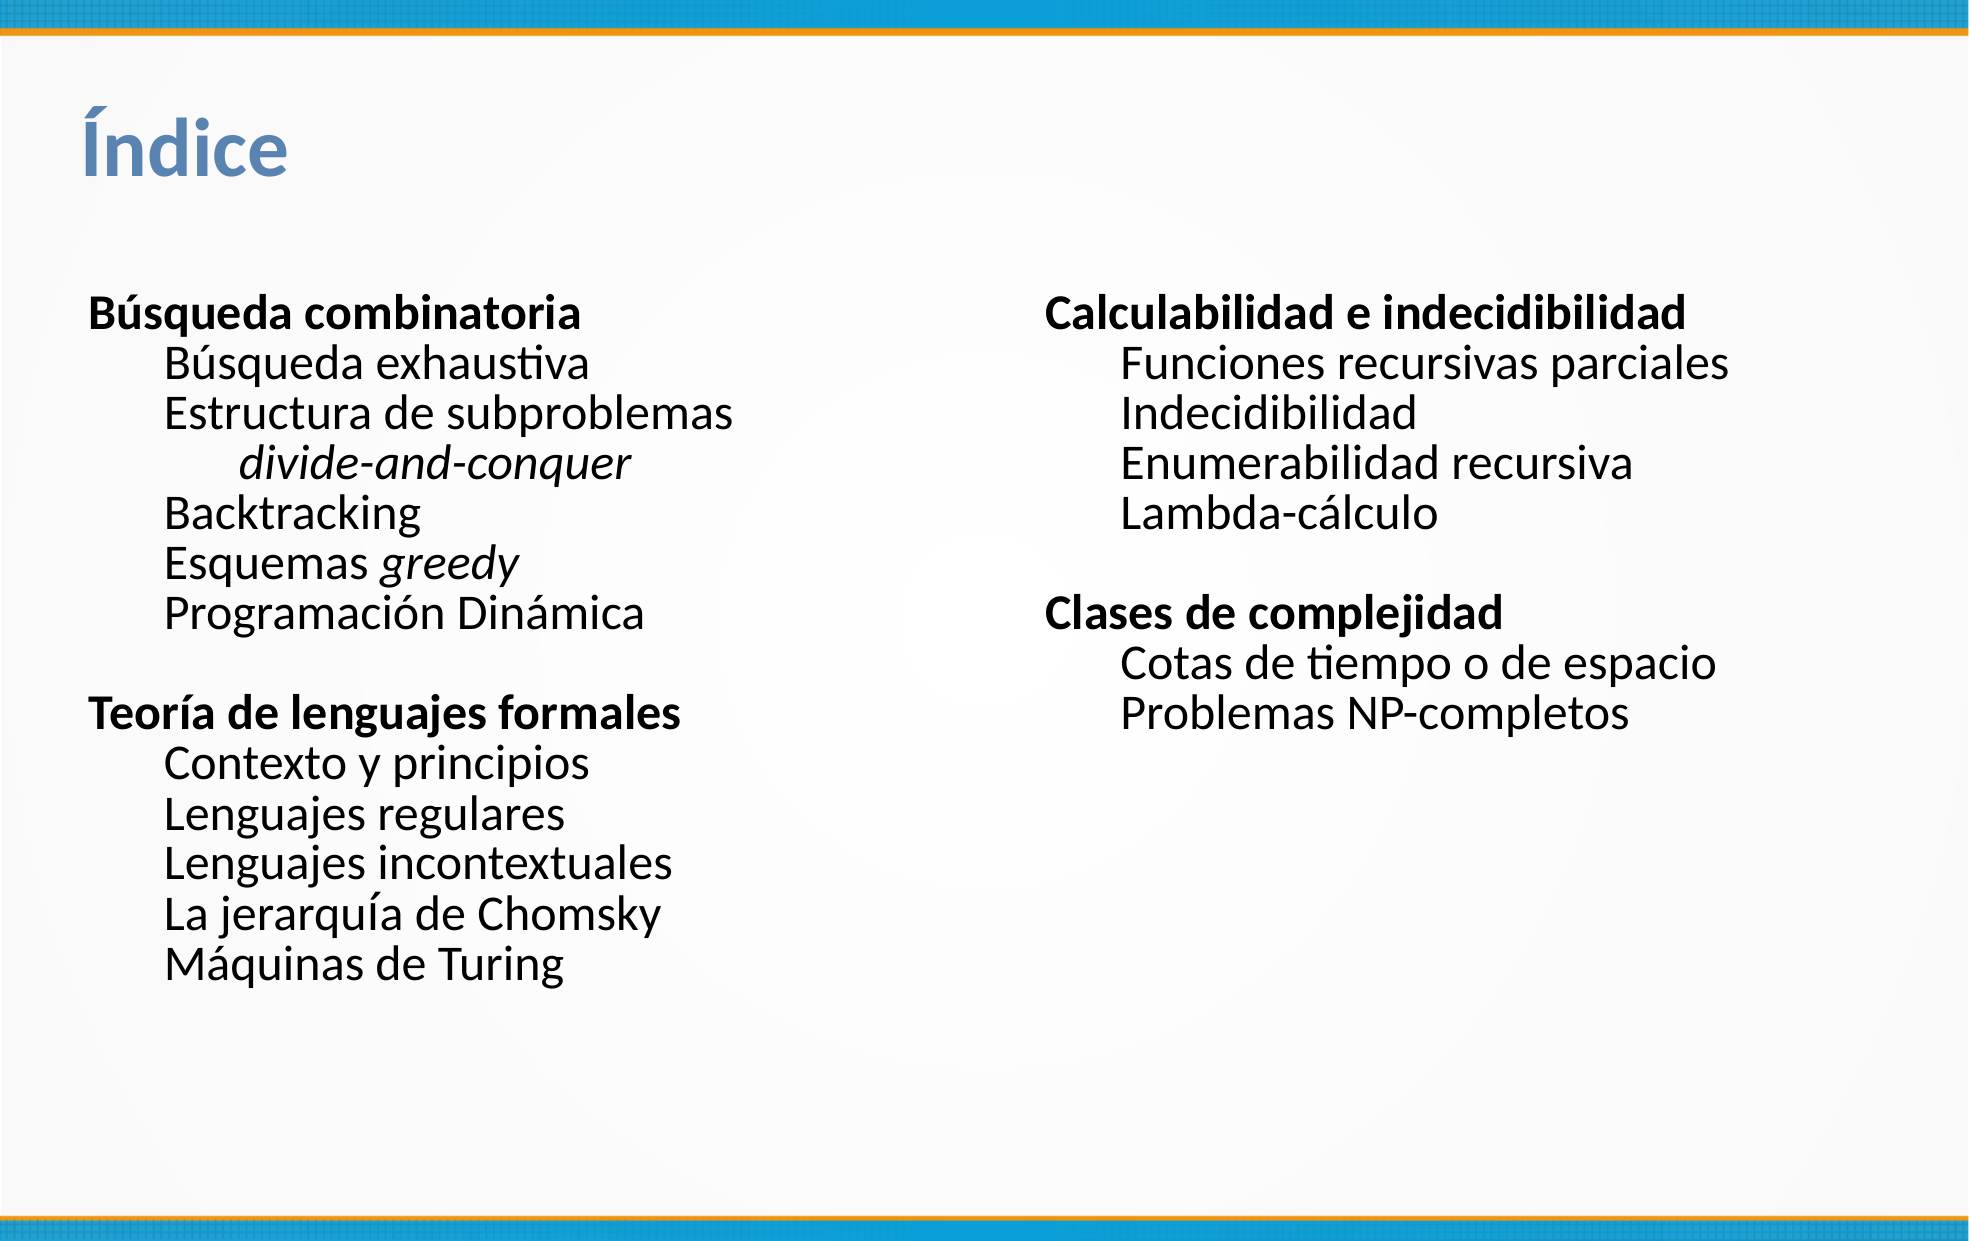

Índice
Búsqueda combinatoria
	Búsqueda exhaustiva
	Estructura de subproblemas
		divide-and-conquer
	Backtracking
	Esquemas greedy
	Programación Dinámica
Teoría de lenguajes formales
	Contexto y principios
	Lenguajes regulares
	Lenguajes incontextuales
	La jerarquı́a de Chomsky
	Máquinas de Turing
Calculabilidad e indecidibilidad
	Funciones recursivas parciales
	Indecidibilidad
	Enumerabilidad recursiva
	Lambda-cálculo
Clases de complejidad
	Cotas de tiempo o de espacio
	Problemas NP-completos